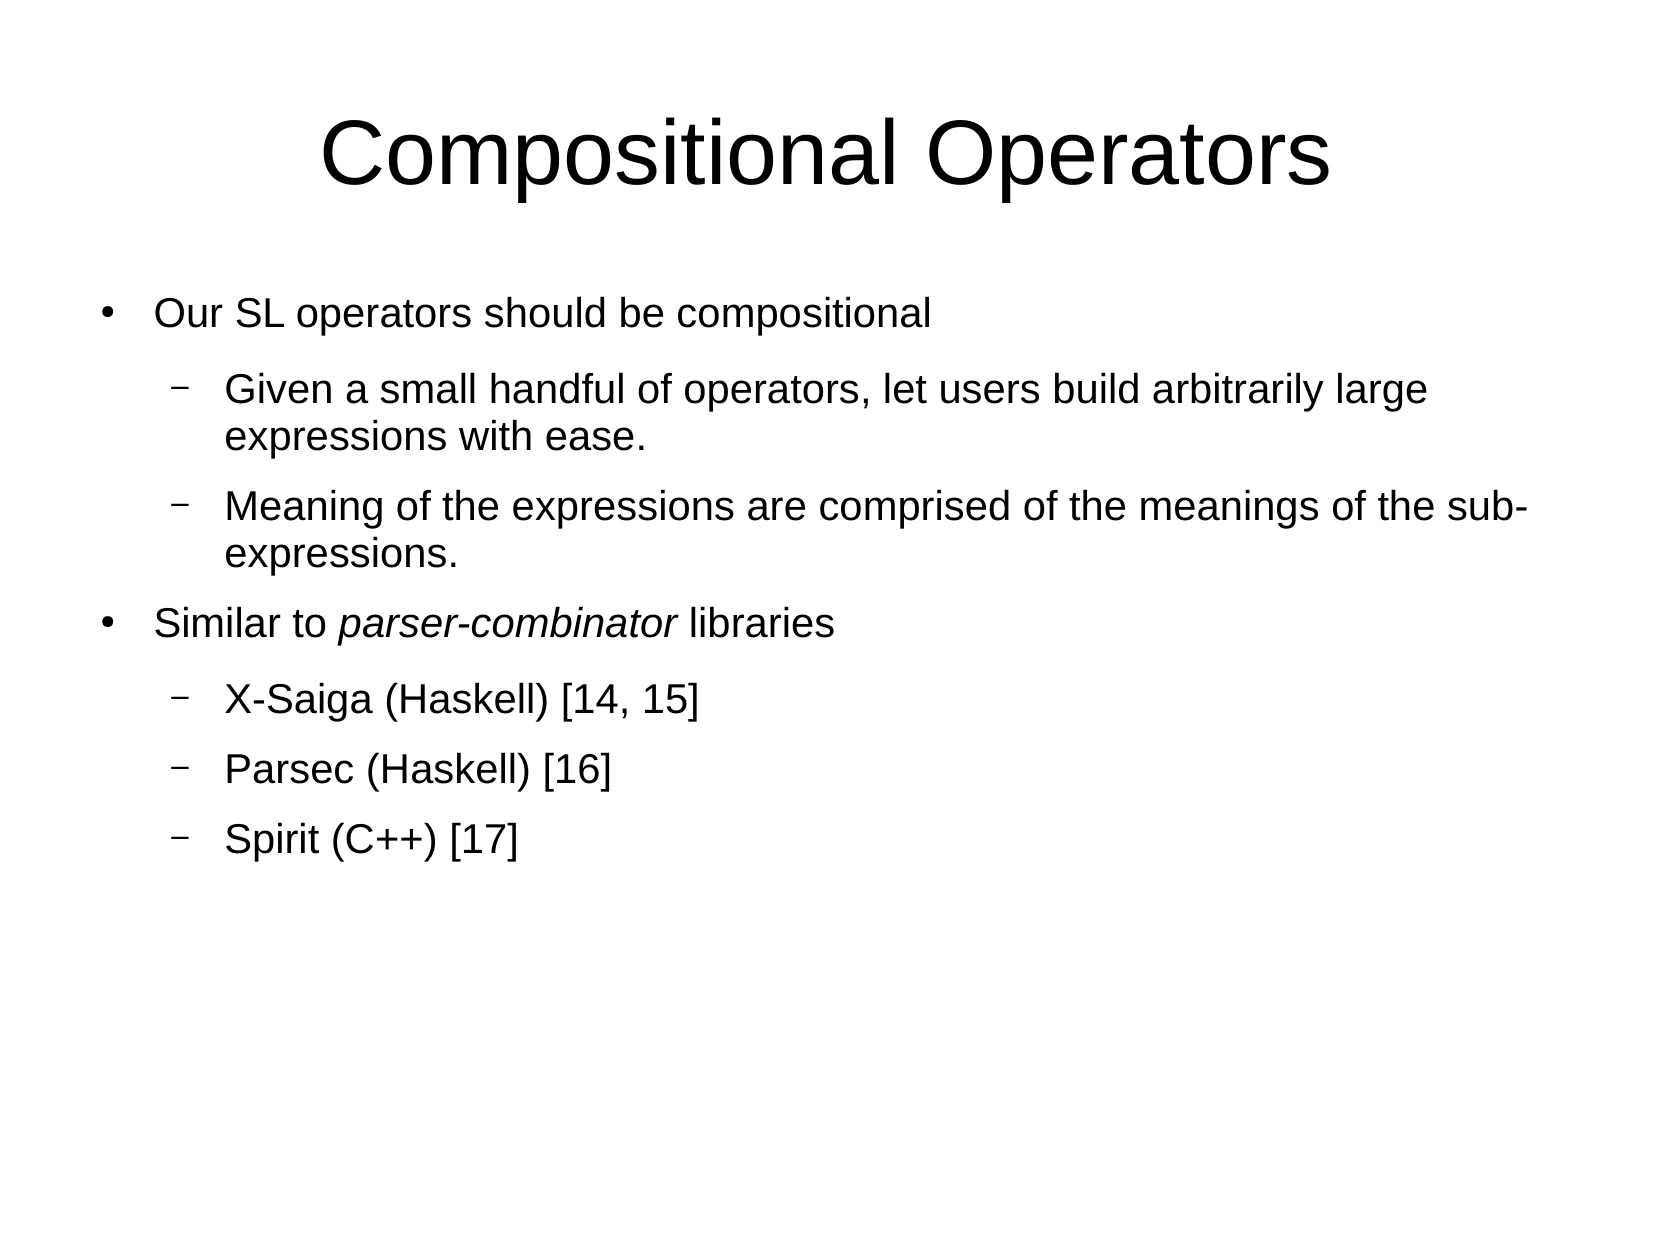

# Compositional Operators
Our SL operators should be compositional
Given a small handful of operators, let users build arbitrarily large expressions with ease.
Meaning of the expressions are comprised of the meanings of the sub-expressions.
Similar to parser-combinator libraries
X-Saiga (Haskell) [14, 15]
Parsec (Haskell) [16]
Spirit (C++) [17]